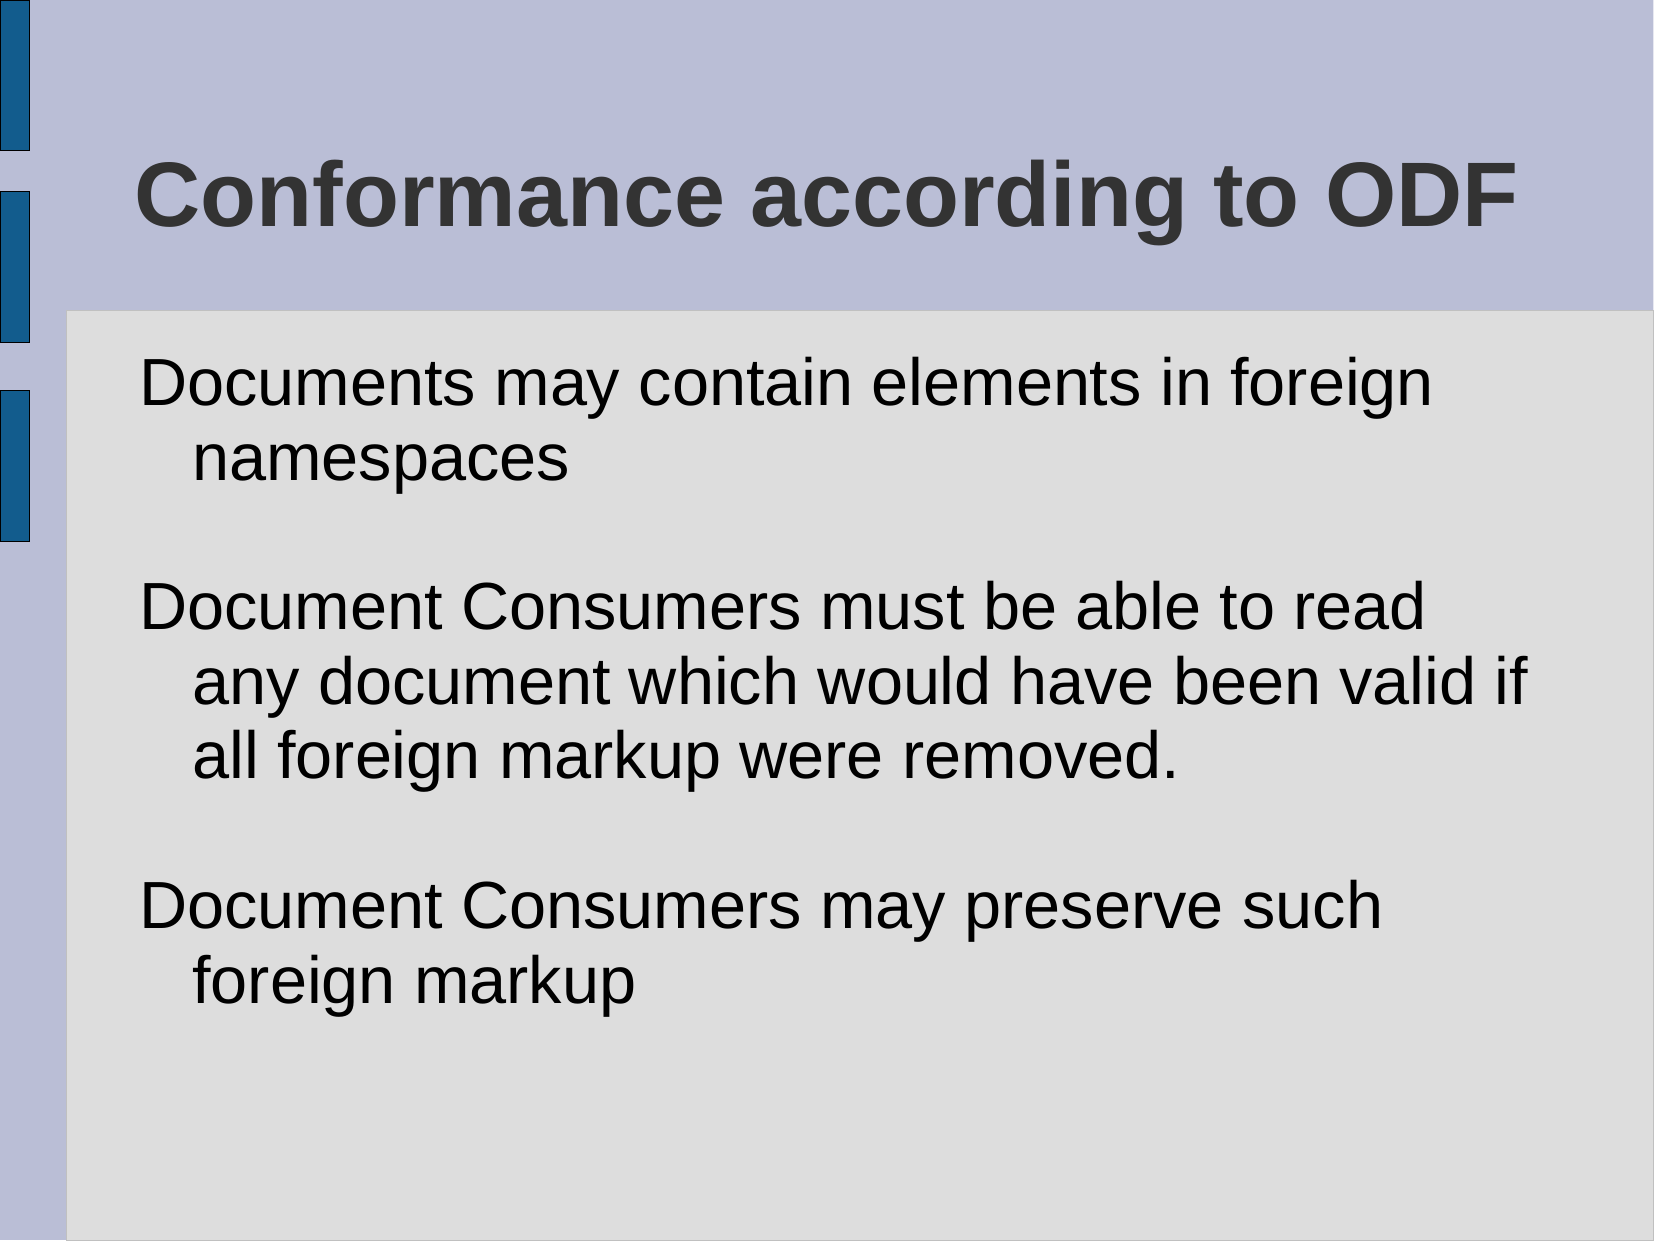

# Conformance according to ODF
Documents may contain elements in foreign namespaces
Document Consumers must be able to read any document which would have been valid if all foreign markup were removed.
Document Consumers may preserve such foreign markup